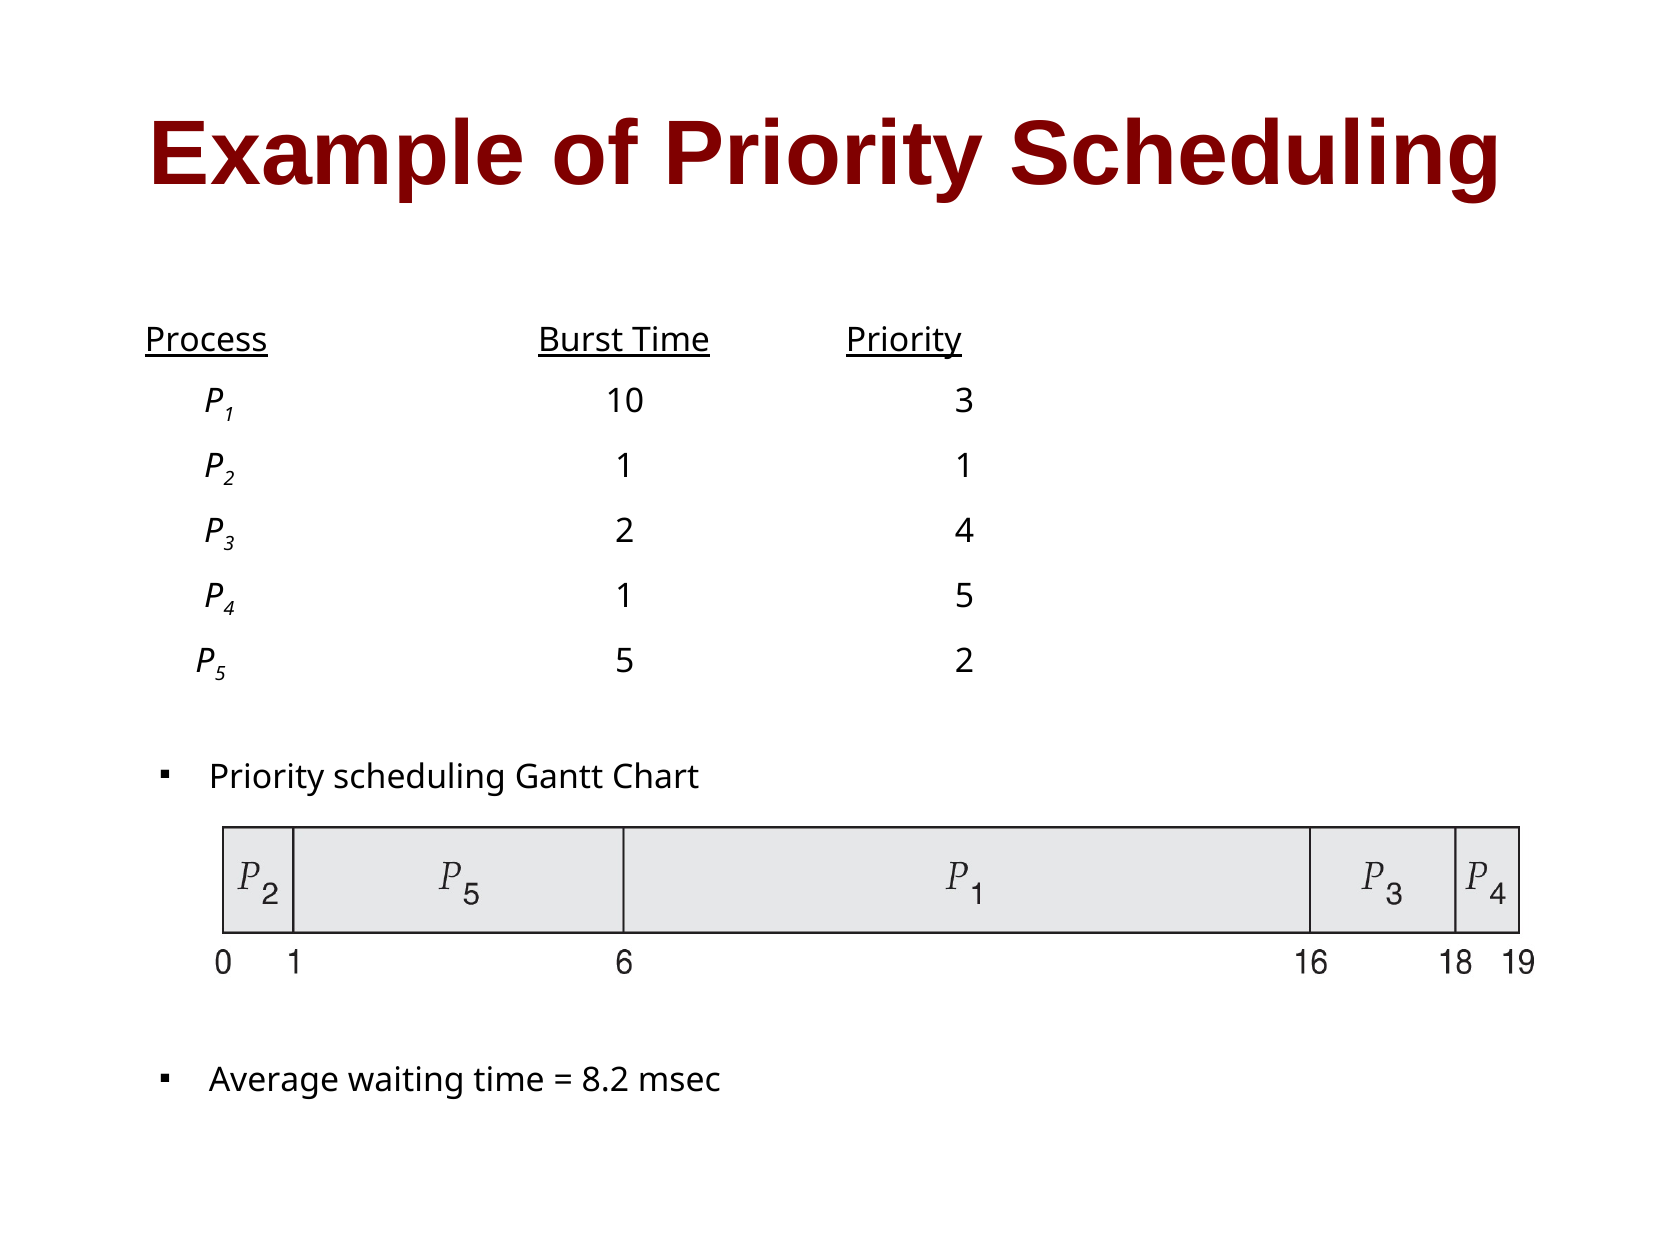

# Example of Priority Scheduling
ProcessA	arr	i Burst TimeT	Priority
		 P1				 	10			 	3
		 P2 	 	1	 		1
		 P3	 	2		 	4
		 P4	 	1	 		5
		P5	 	5		 	2
Priority scheduling Gantt Chart
Average waiting time = 8.2 msec